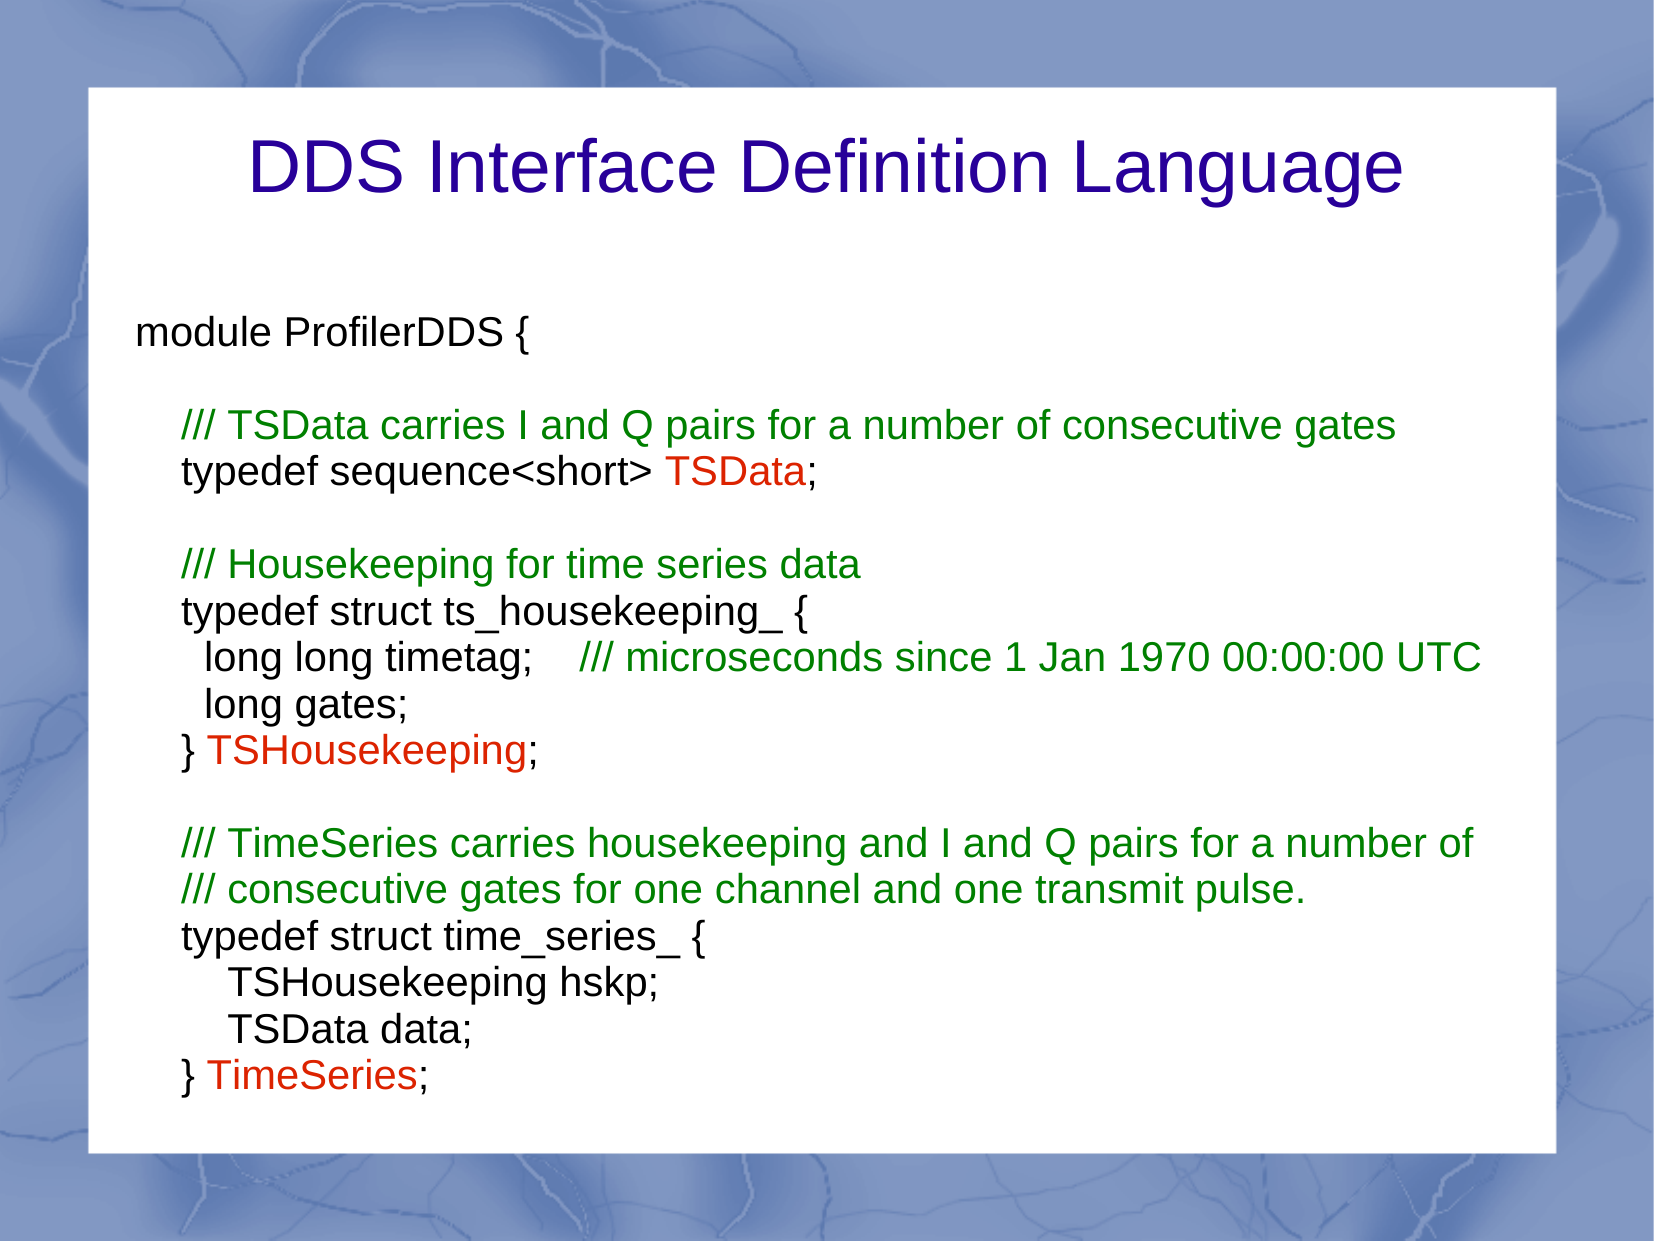

# DDS Interface Definition Language
module ProfilerDDS {
 /// TSData carries I and Q pairs for a number of consecutive gates
 typedef sequence<short> TSData;
 /// Housekeeping for time series data
 typedef struct ts_housekeeping_ {
 long long timetag; /// microseconds since 1 Jan 1970 00:00:00 UTC
 long gates;
 } TSHousekeeping;
 /// TimeSeries carries housekeeping and I and Q pairs for a number of
 /// consecutive gates for one channel and one transmit pulse.
 typedef struct time_series_ {
 TSHousekeeping hskp;
 TSData data;
 } TimeSeries;